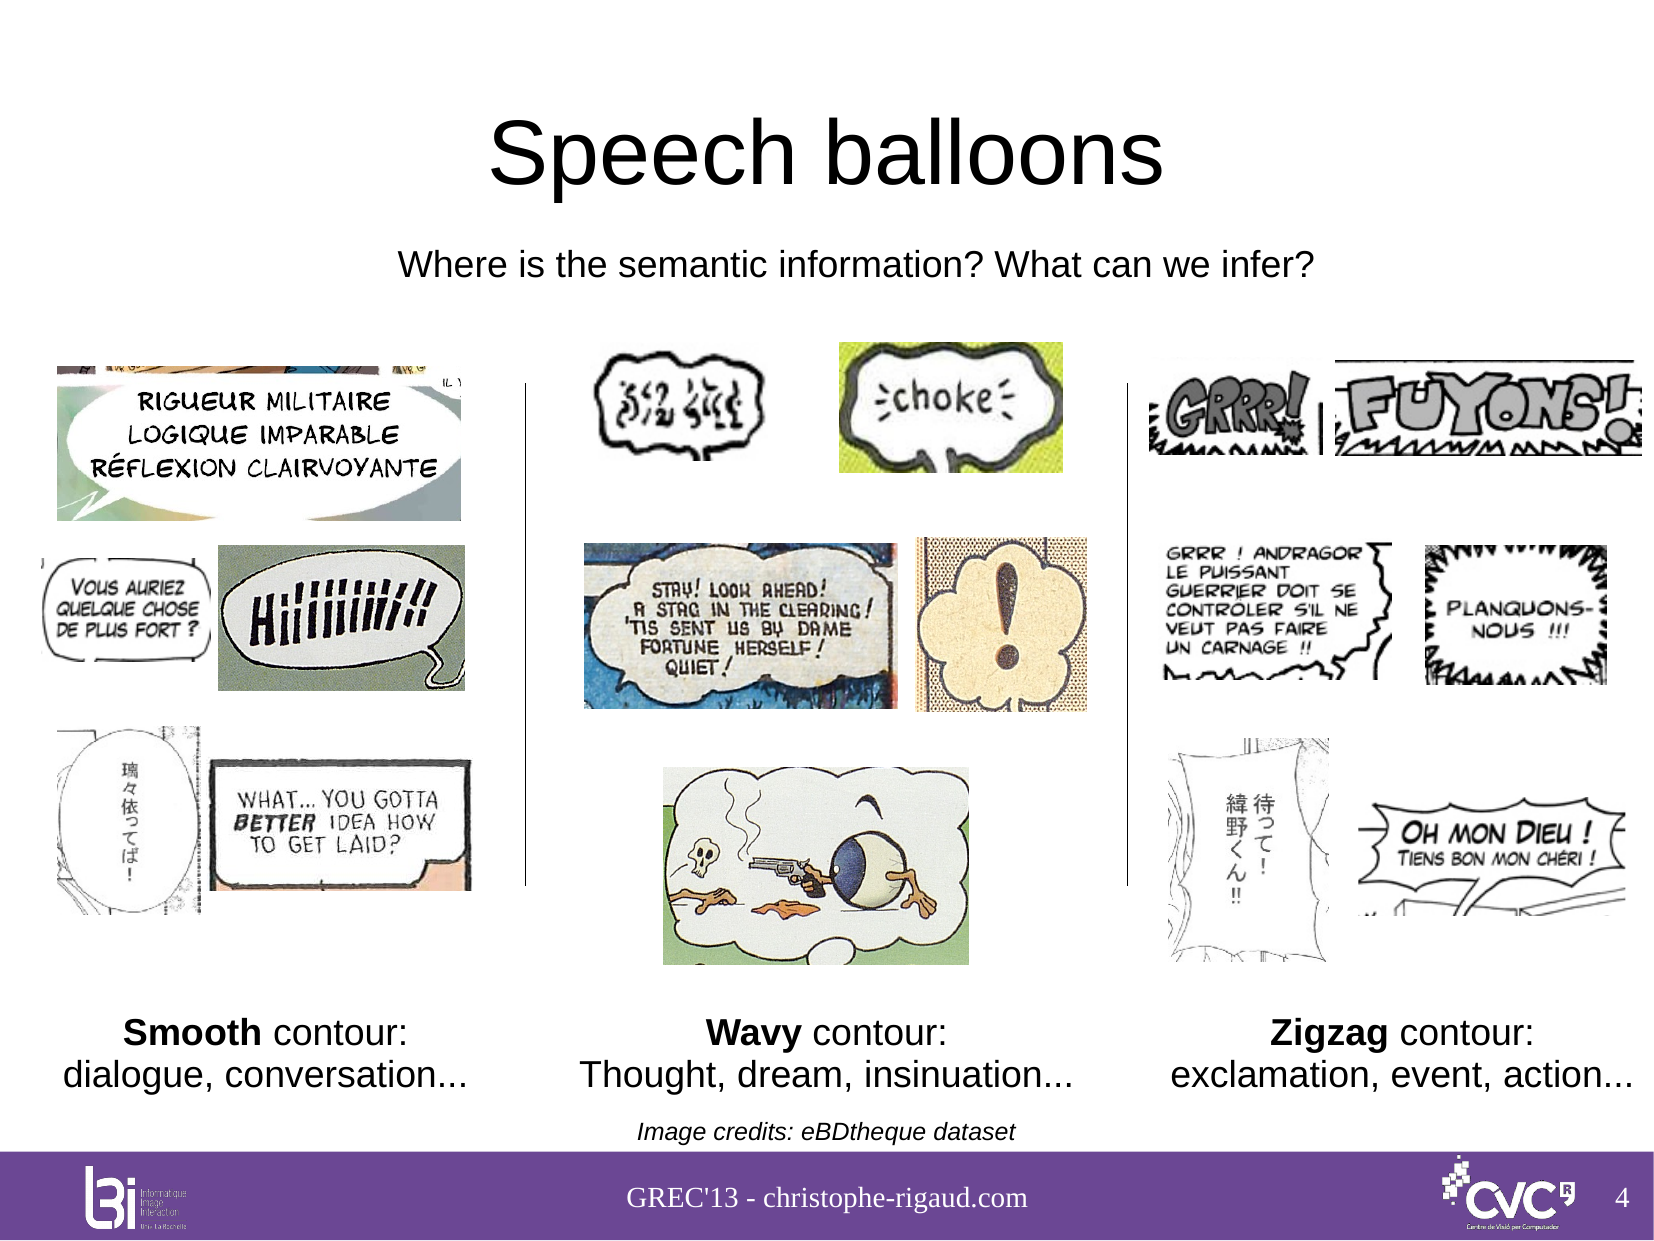

# Speech balloons
Where is the semantic information? What can we infer?
Smooth contour: dialogue, conversation...
Wavy contour:
Thought, dream, insinuation...
Zigzag contour: exclamation, event, action...
Image credits: eBDtheque dataset
GREC'13 - christophe-rigaud.com
4